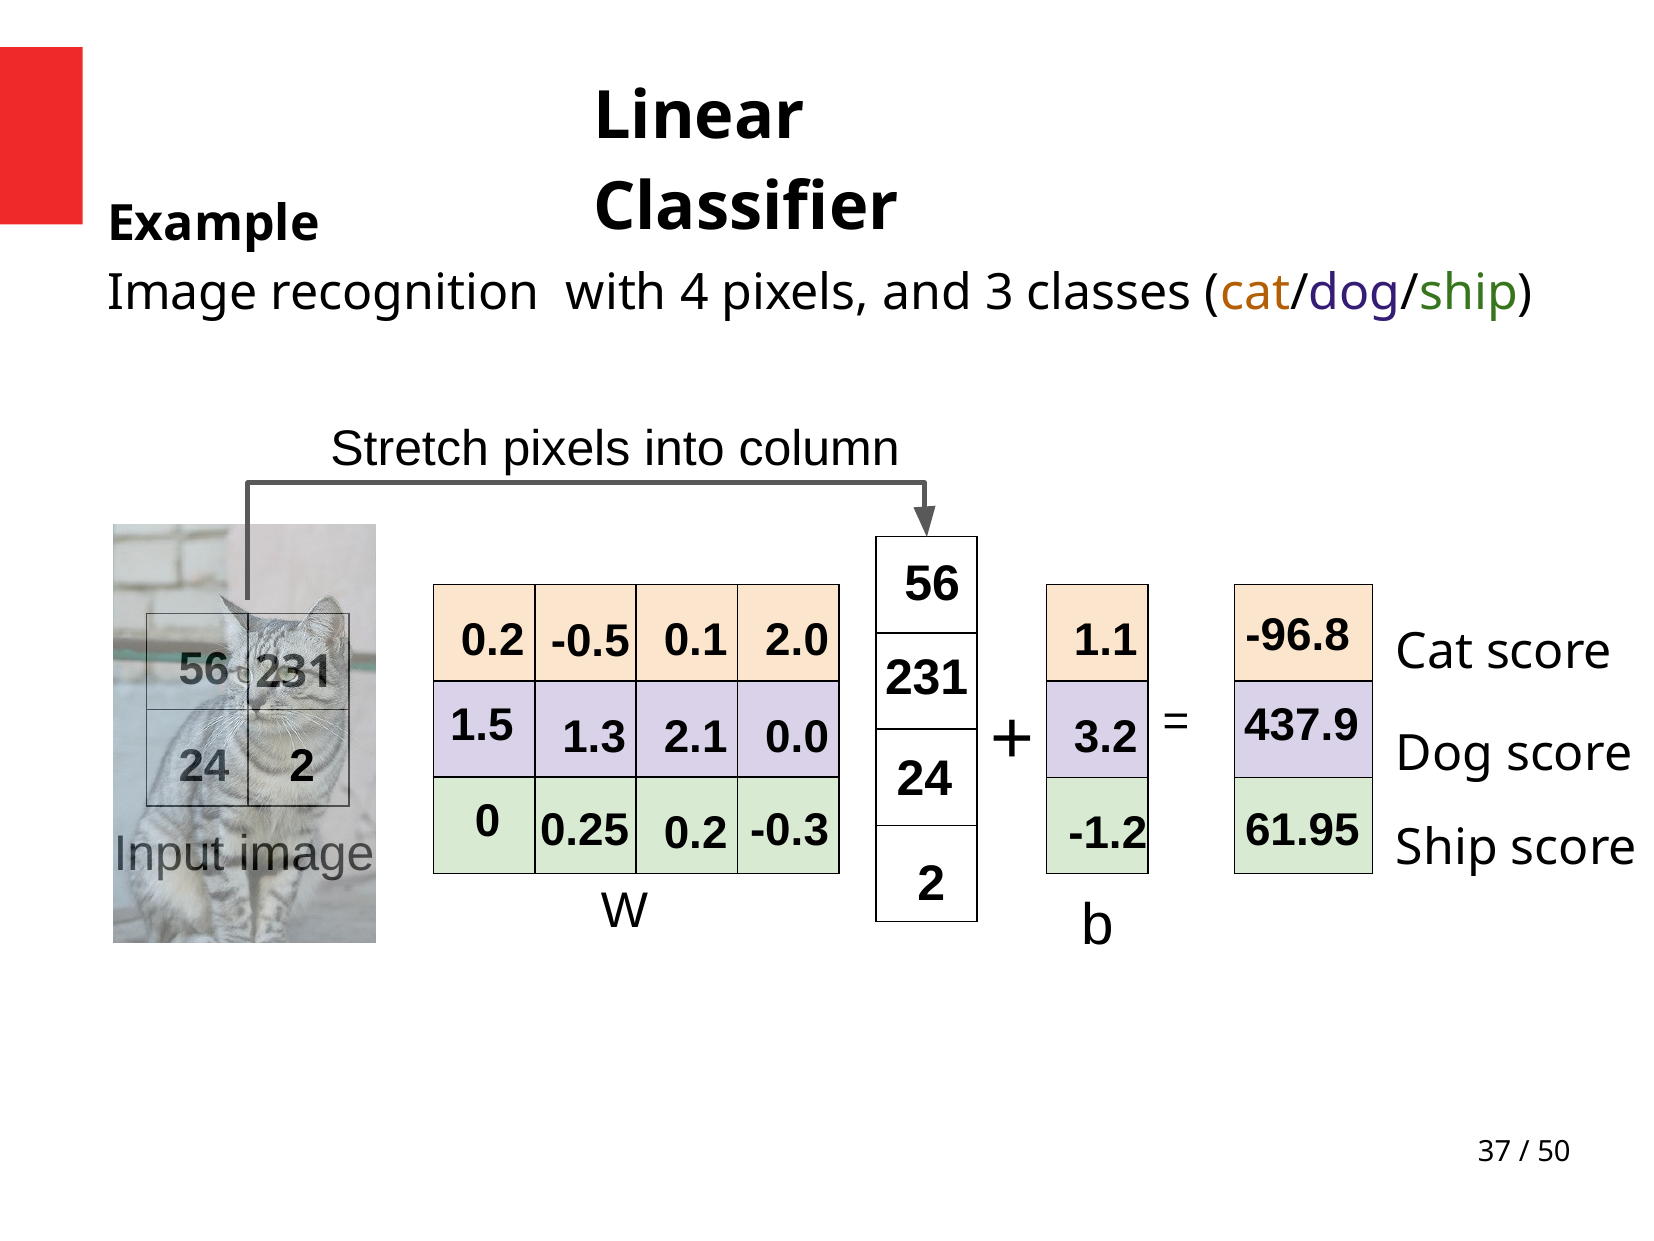

Linear Classifier
Example
Image recognition with 4 pixels, and 3 classes (cat/dog/ship)
Stretch pixels into column
56
-96.8
0.2
0.1
2.0
1.1
-0.5
Cat score
231
56
231
+
=
1.5
437.9
1.3
2.1
0.0
3.2
Dog score
24
2
24
0
0.25
-0.3
61.95
0.2
-1.2
Ship score
Input image
2
W
b
37